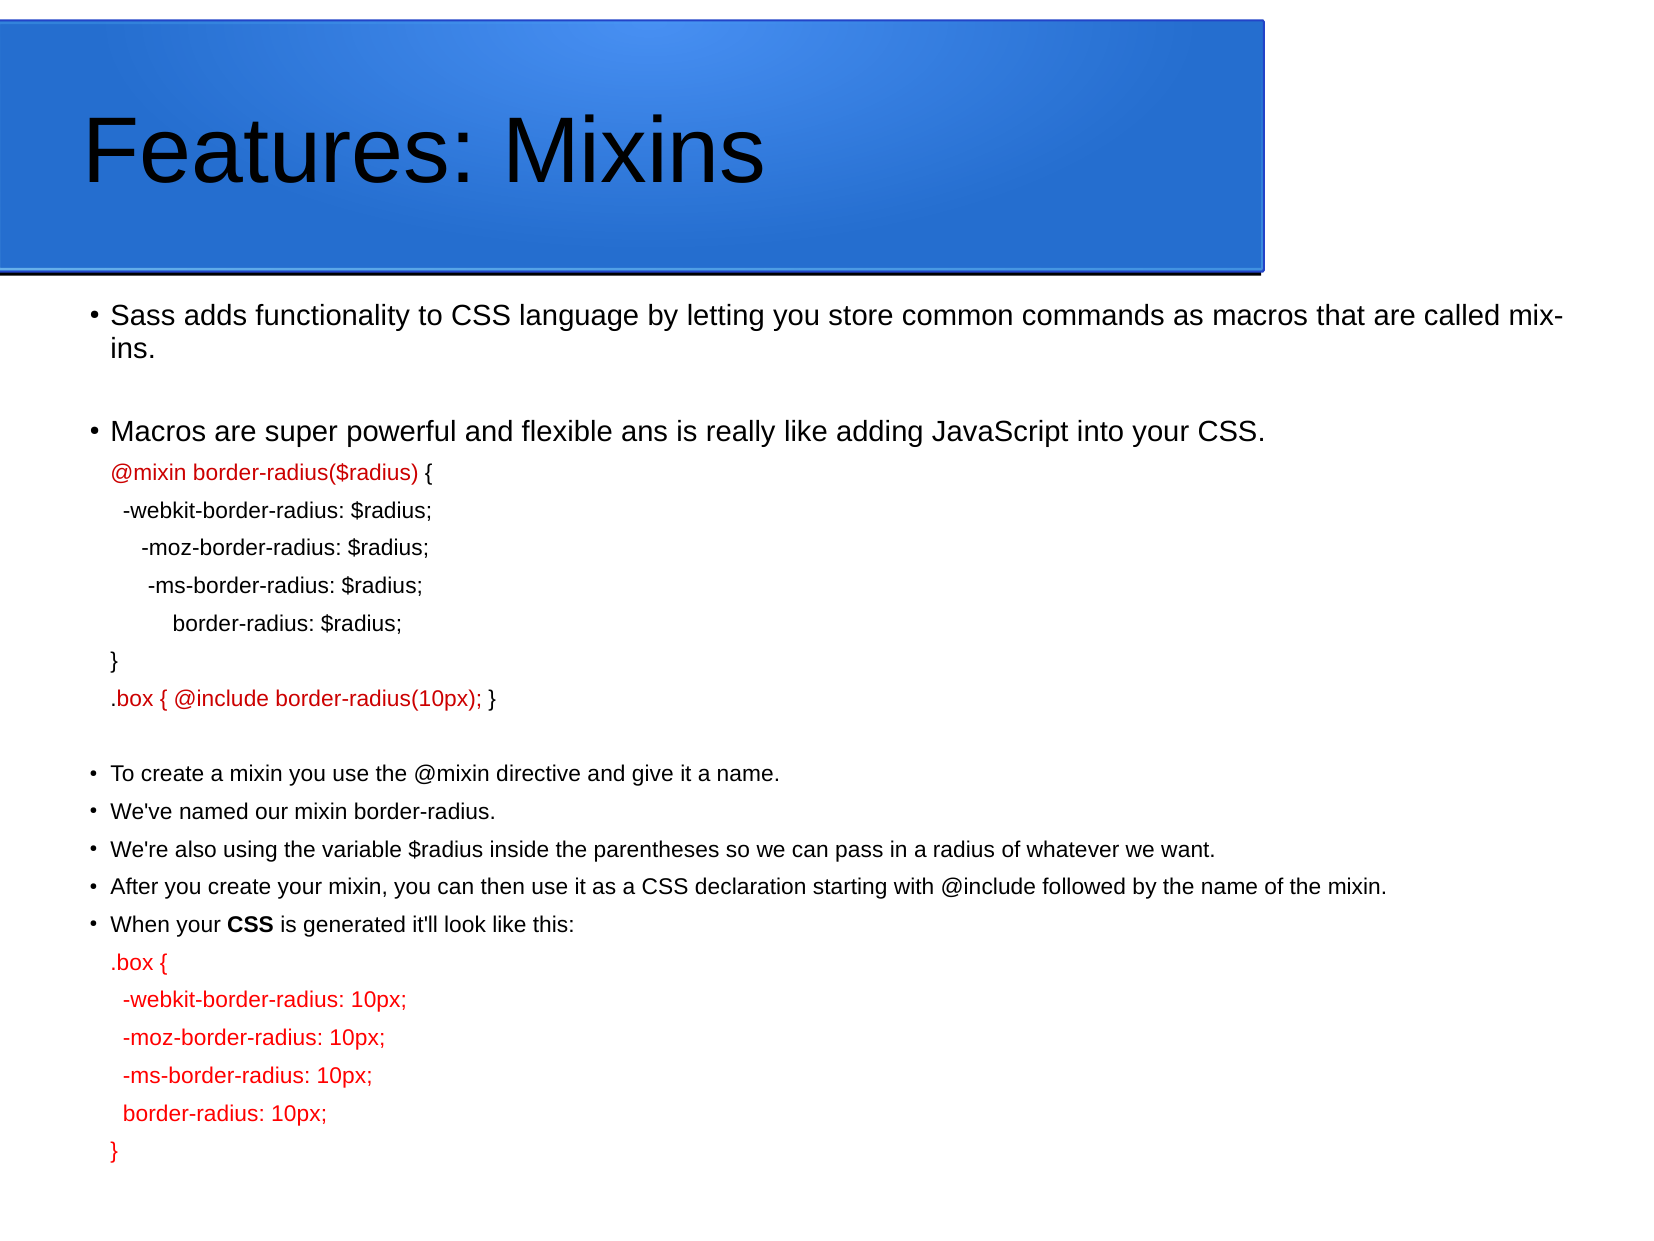

# Features: Mixins
Sass adds functionality to CSS language by letting you store common commands as macros that are called mix-ins.
Macros are super powerful and flexible ans is really like adding JavaScript into your CSS.
@mixin border-radius($radius) {
 -webkit-border-radius: $radius;
 -moz-border-radius: $radius;
 -ms-border-radius: $radius;
 border-radius: $radius;
}
.box { @include border-radius(10px); }
To create a mixin you use the @mixin directive and give it a name.
We've named our mixin border-radius.
We're also using the variable $radius inside the parentheses so we can pass in a radius of whatever we want.
After you create your mixin, you can then use it as a CSS declaration starting with @include followed by the name of the mixin.
When your CSS is generated it'll look like this:
.box {
 -webkit-border-radius: 10px;
 -moz-border-radius: 10px;
 -ms-border-radius: 10px;
 border-radius: 10px;
}